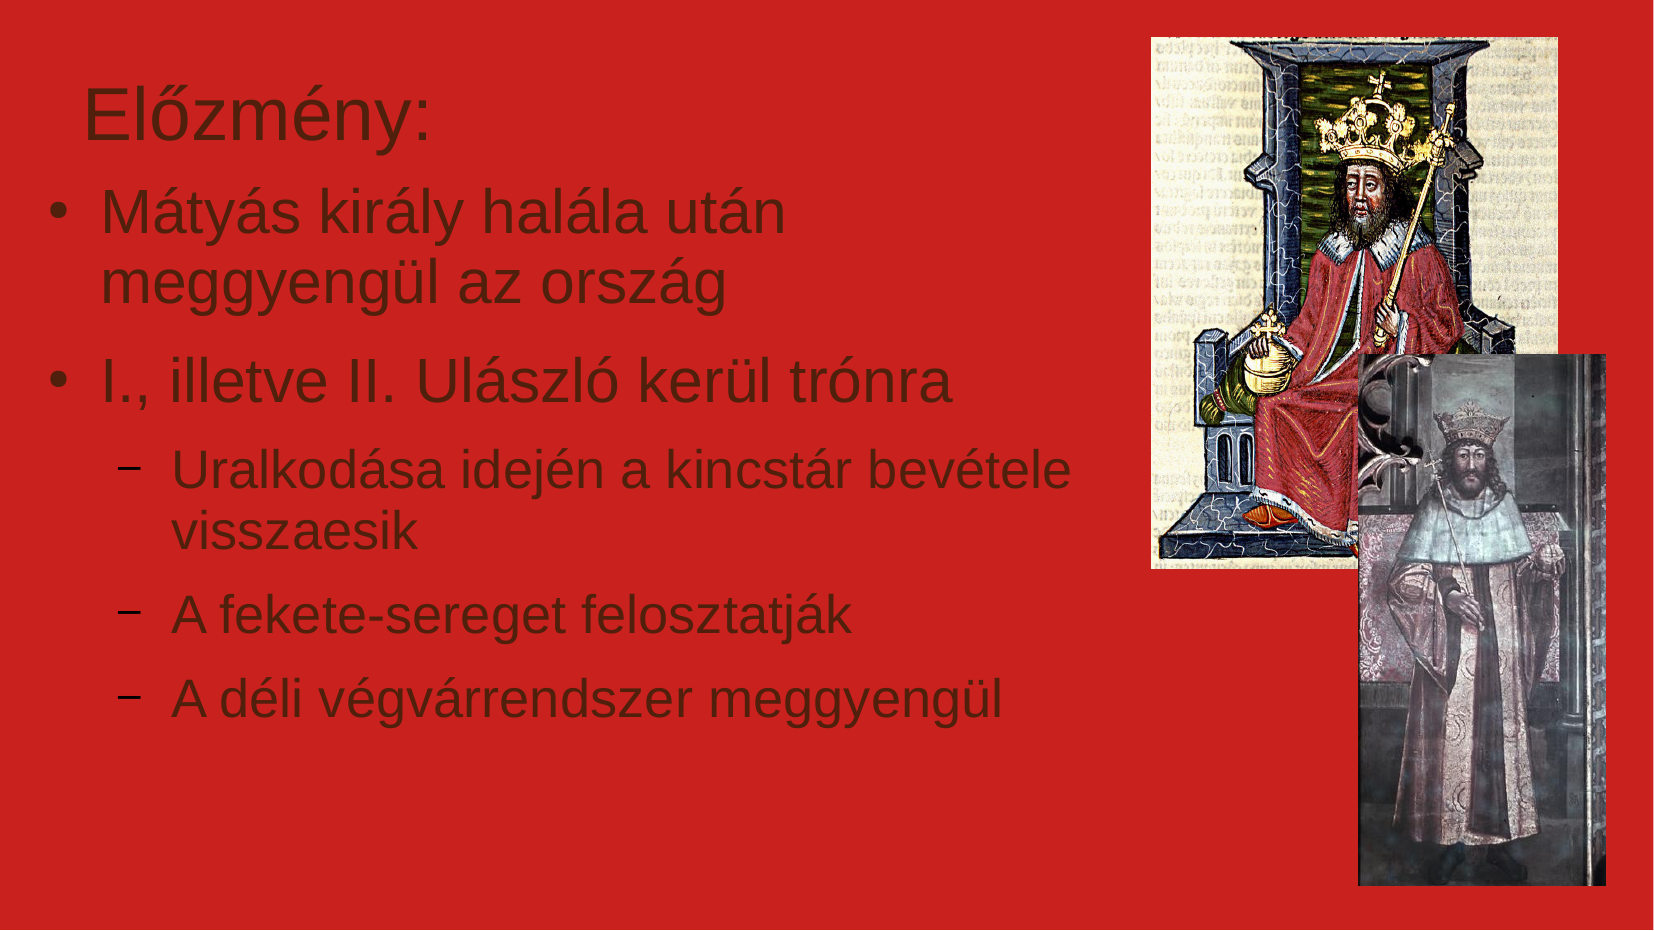

# Előzmény:
Mátyás király halála után meggyengül az ország
I., illetve II. Ulászló kerül trónra
Uralkodása idején a kincstár bevétele visszaesik
A fekete-sereget felosztatják
A déli végvárrendszer meggyengül